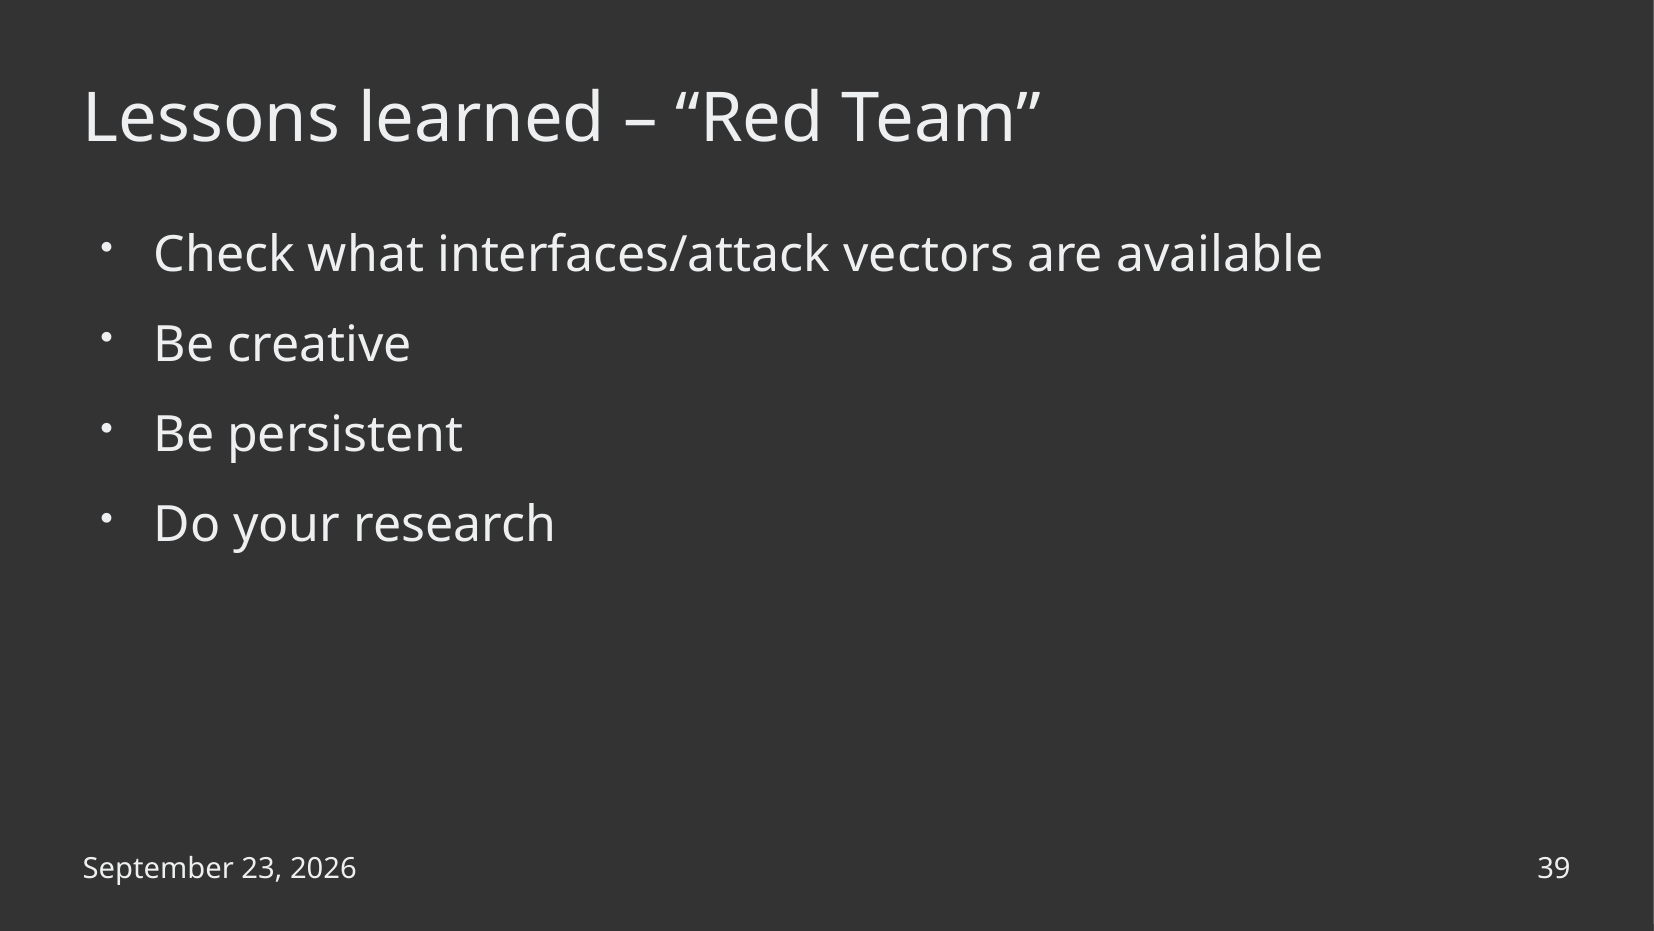

# Lessons learned – “Red Team”
Check what interfaces/attack vectors are available
Be creative
Be persistent
Do your research
39